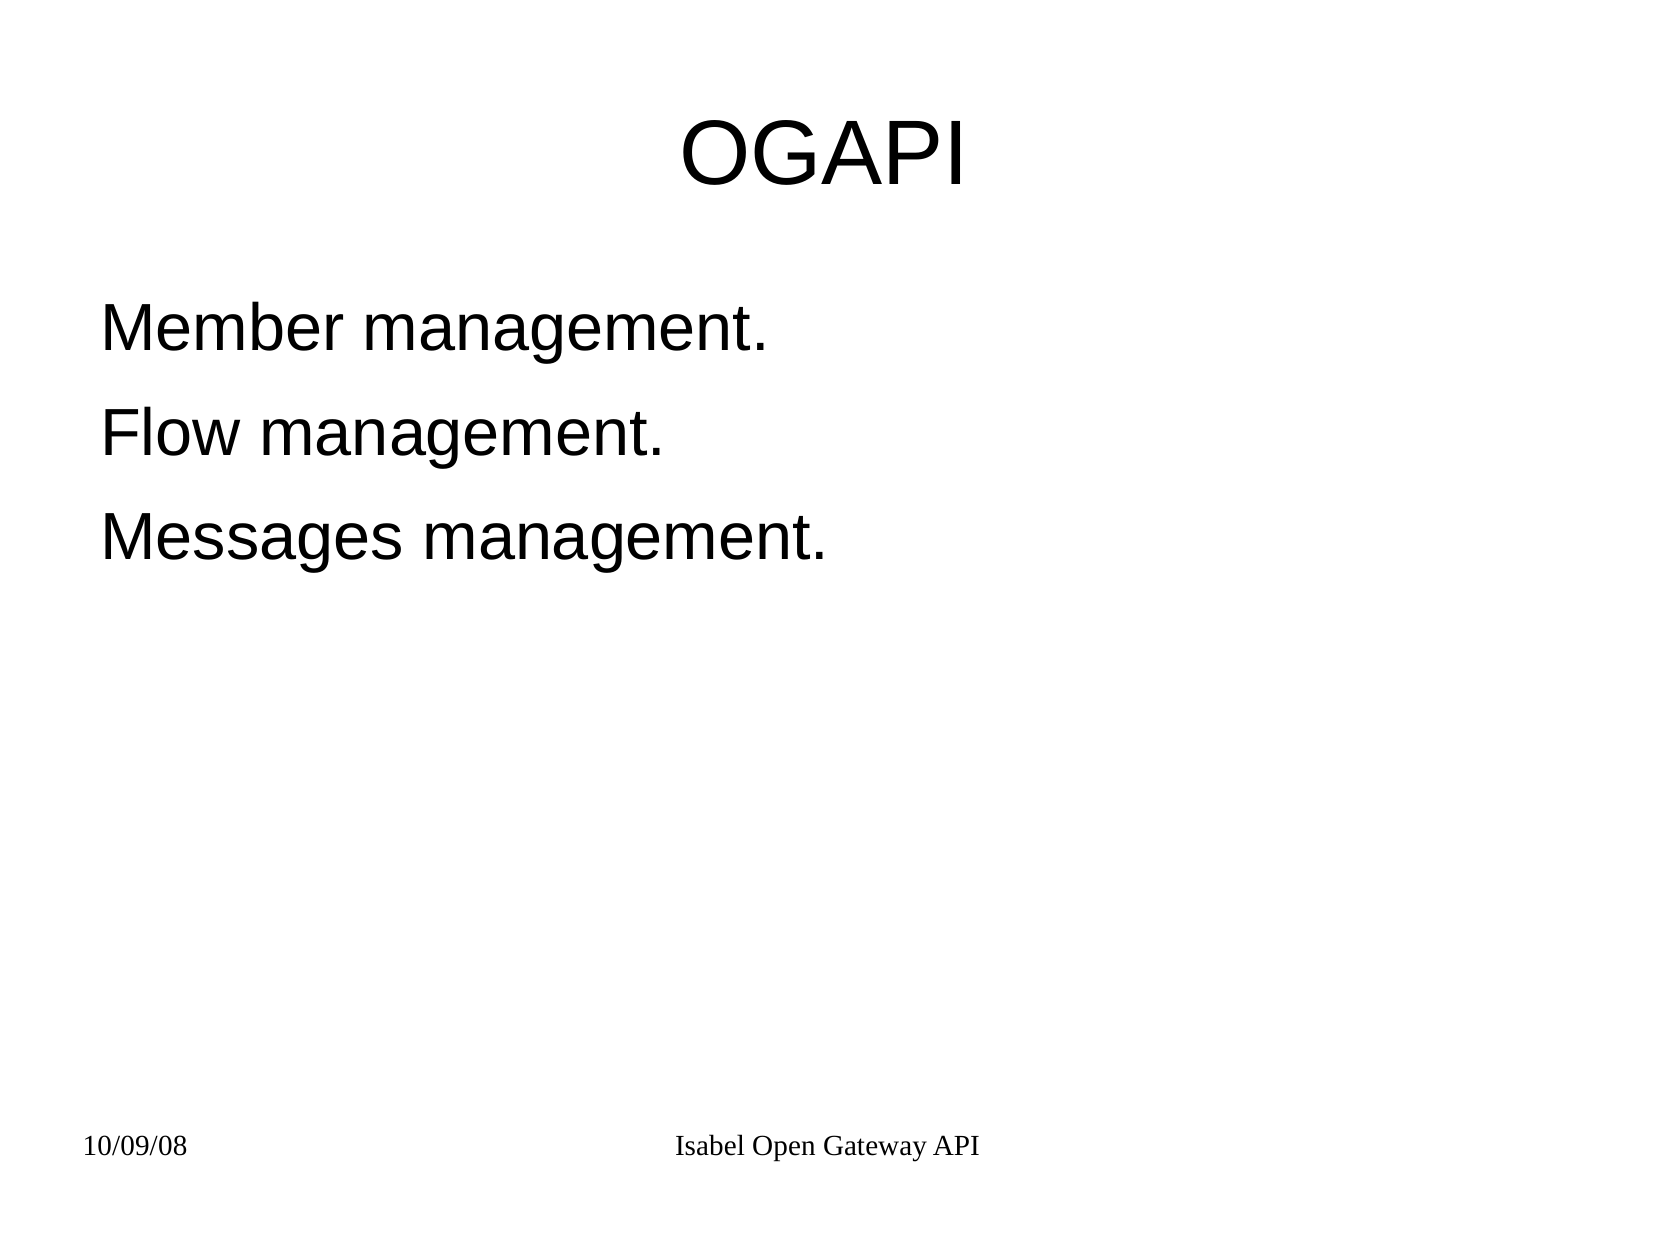

# OGAPI
Member management.
Flow management.
Messages management.
10/09/08
Isabel Open Gateway API